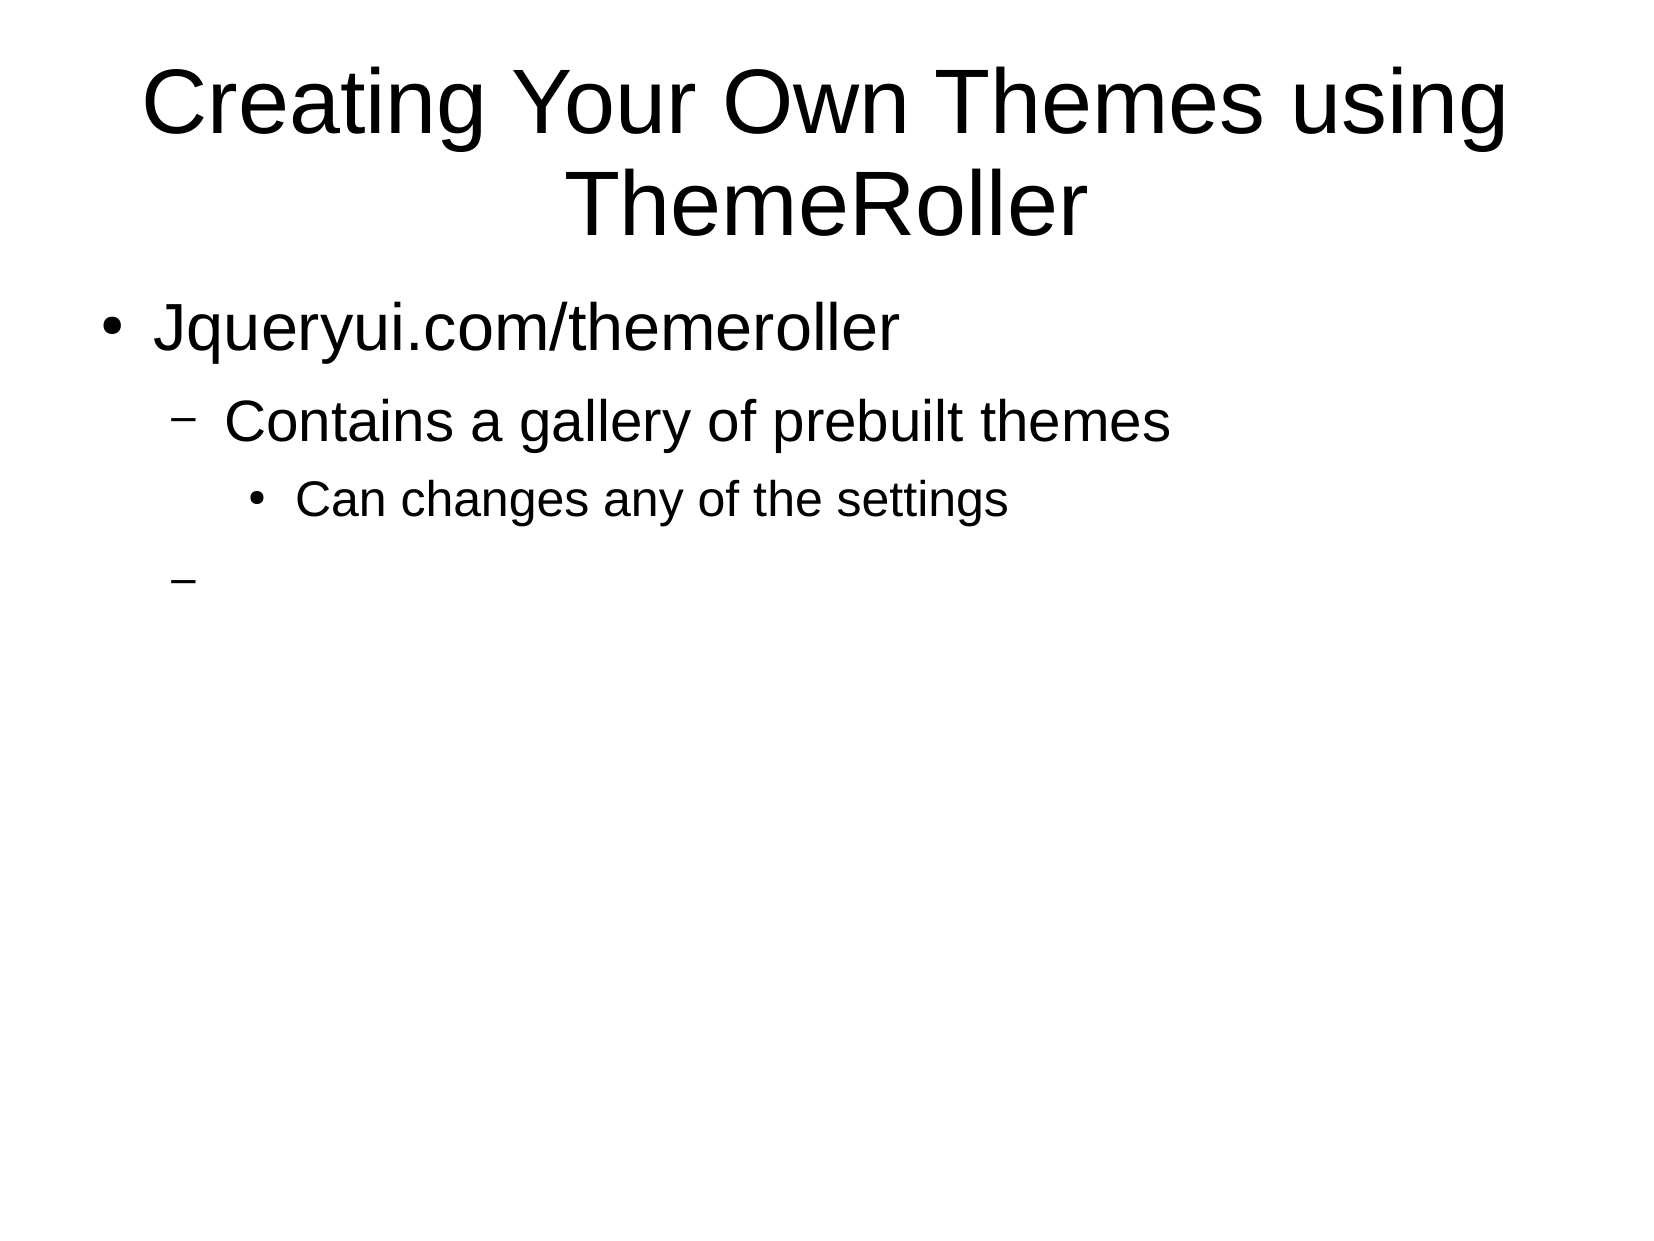

# Creating Your Own Themes using ThemeRoller
Jqueryui.com/themeroller
Contains a gallery of prebuilt themes
Can changes any of the settings